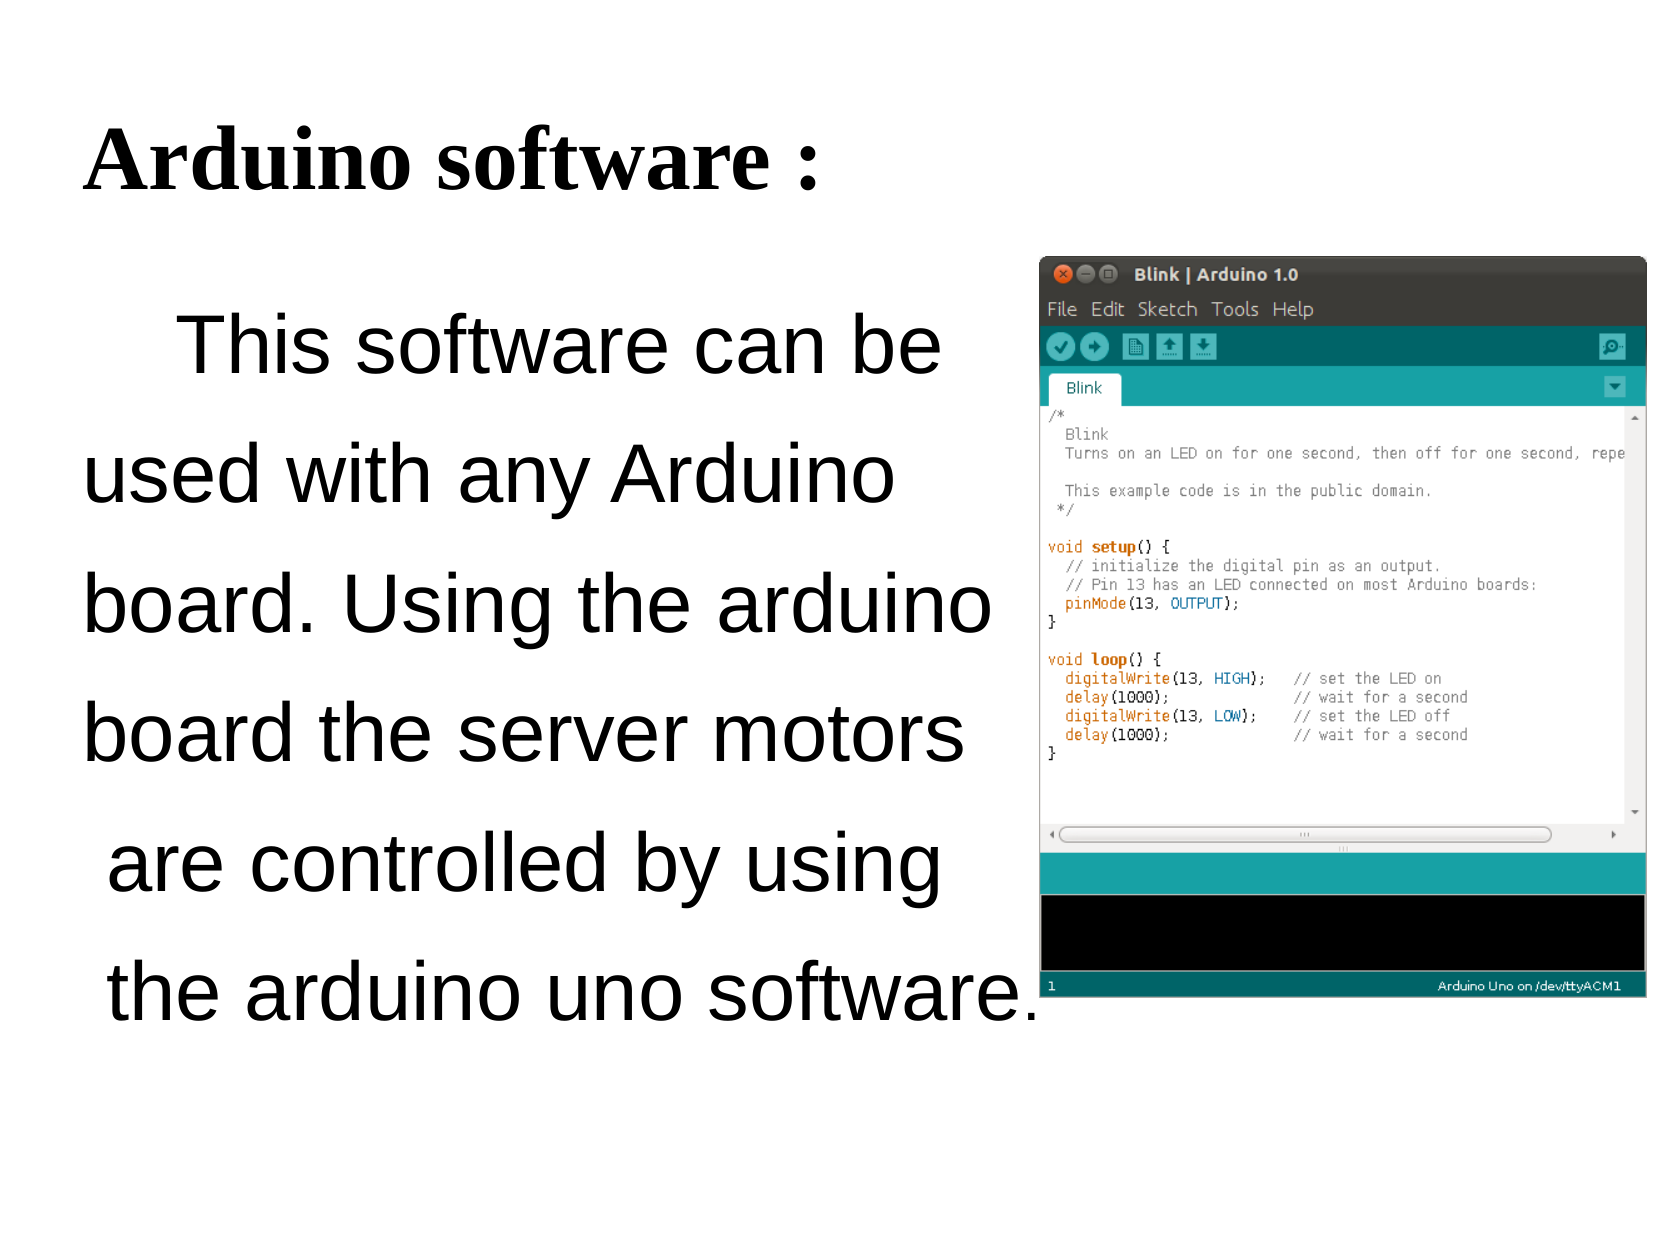

# Arduino software :
 This software can be
used with any Arduino
board. Using the arduino
board the server motors
 are controlled by using
 the arduino uno software.